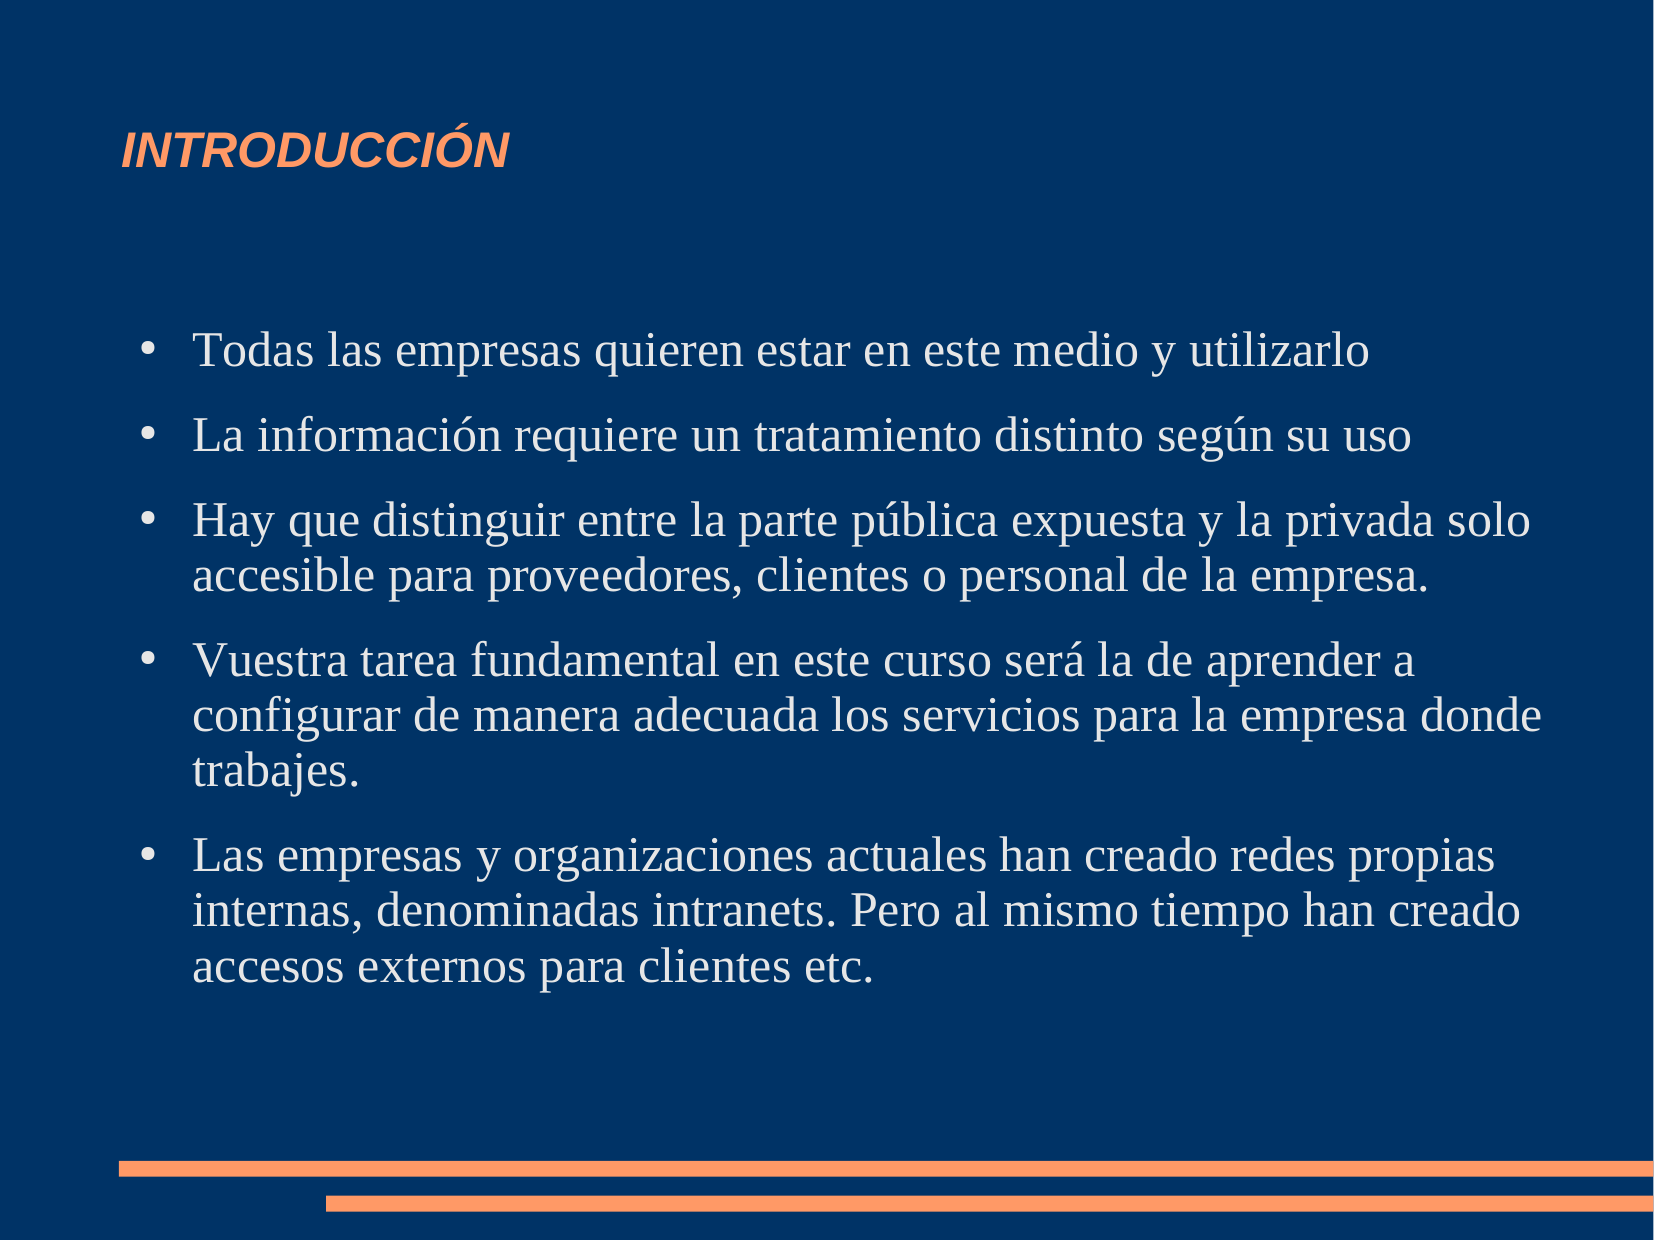

# INTRODUCCIÓN
Todas las empresas quieren estar en este medio y utilizarlo
La información requiere un tratamiento distinto según su uso
Hay que distinguir entre la parte pública expuesta y la privada solo accesible para proveedores, clientes o personal de la empresa.
Vuestra tarea fundamental en este curso será la de aprender a configurar de manera adecuada los servicios para la empresa donde trabajes.
Las empresas y organizaciones actuales han creado redes propias internas, denominadas intranets. Pero al mismo tiempo han creado accesos externos para clientes etc.